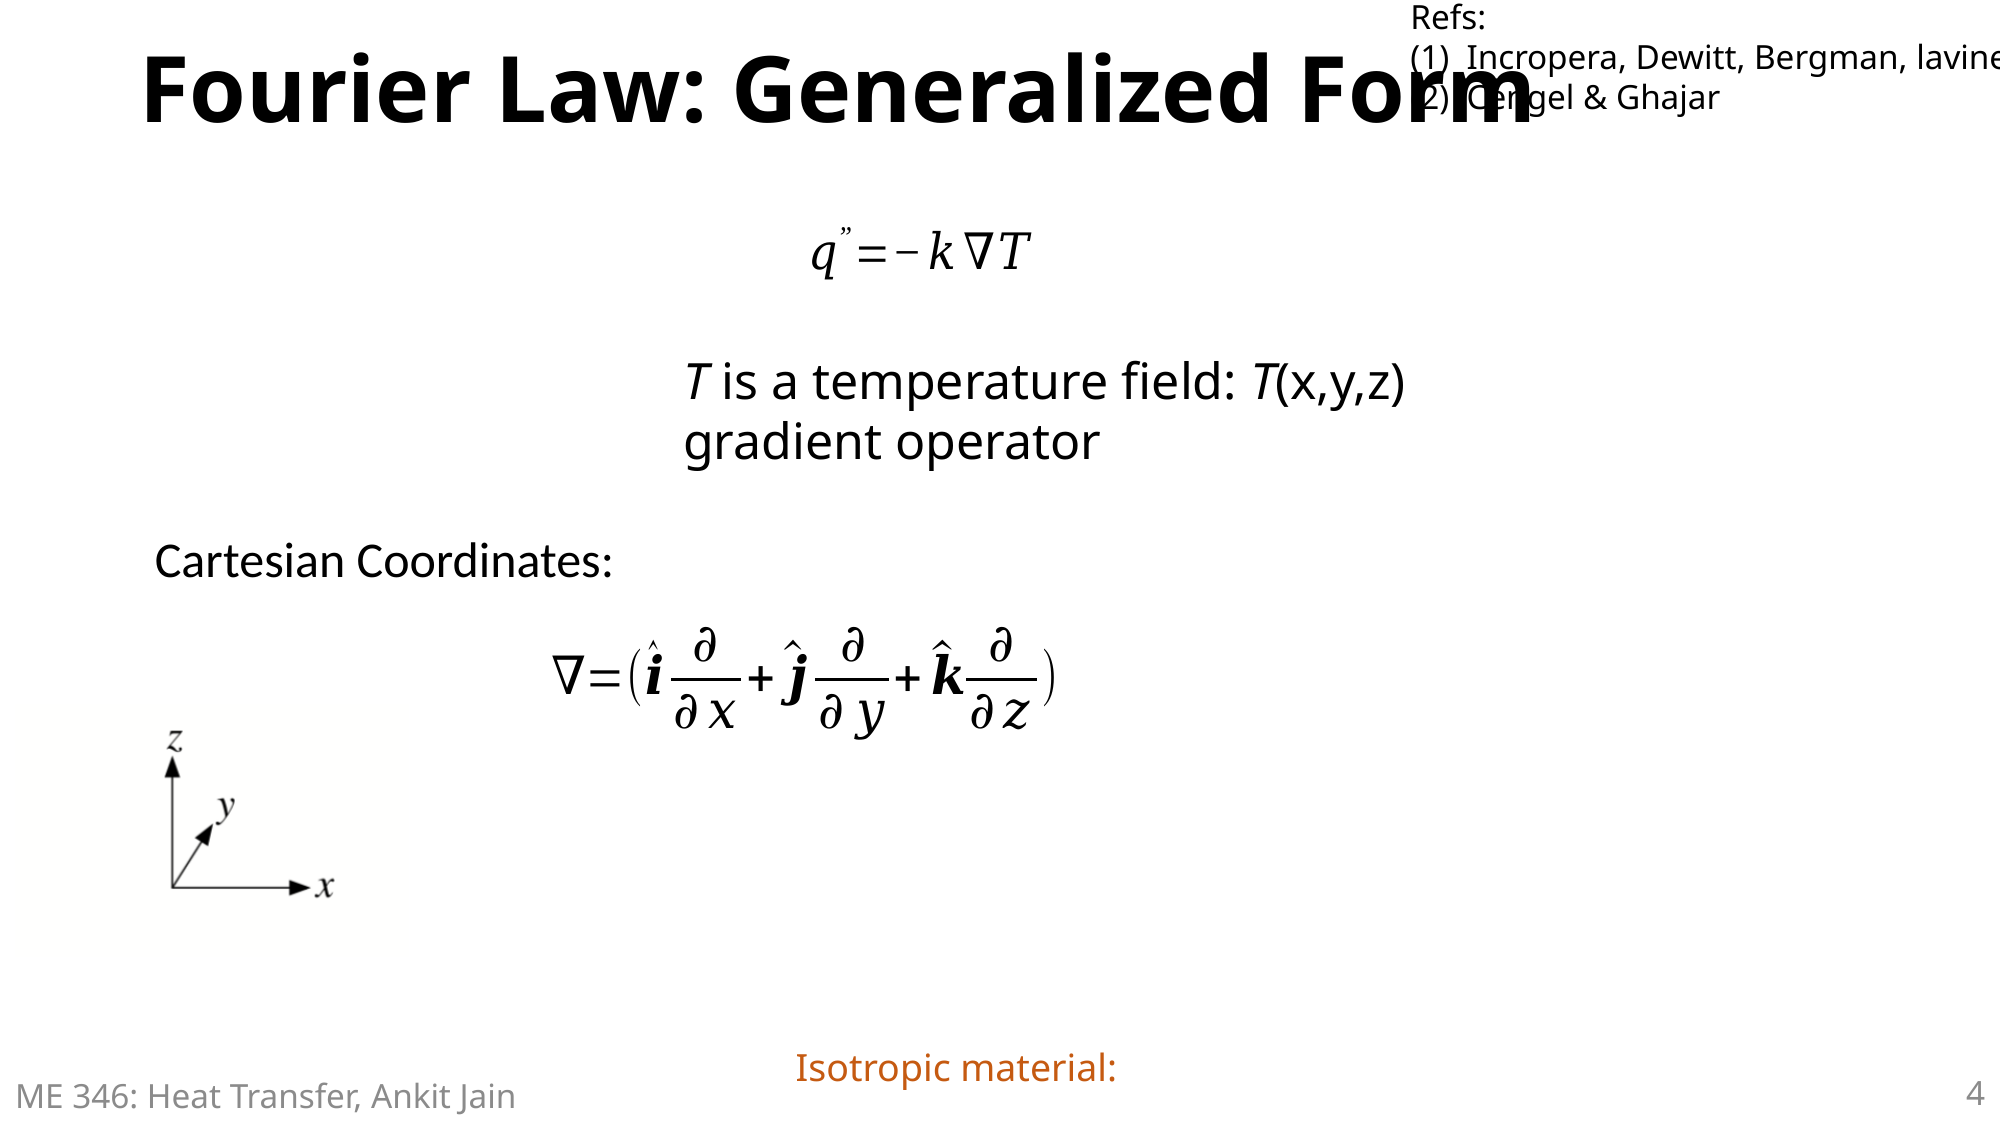

# Fourier Law: Generalized Form
Refs:
Incropera, Dewitt, Bergman, lavine
Cengel & Ghajar
T is a temperature field: T(x,y,z)
gradient operator
Cartesian Coordinates:
Isotropic material:
ME 346: Heat Transfer, Ankit Jain
4